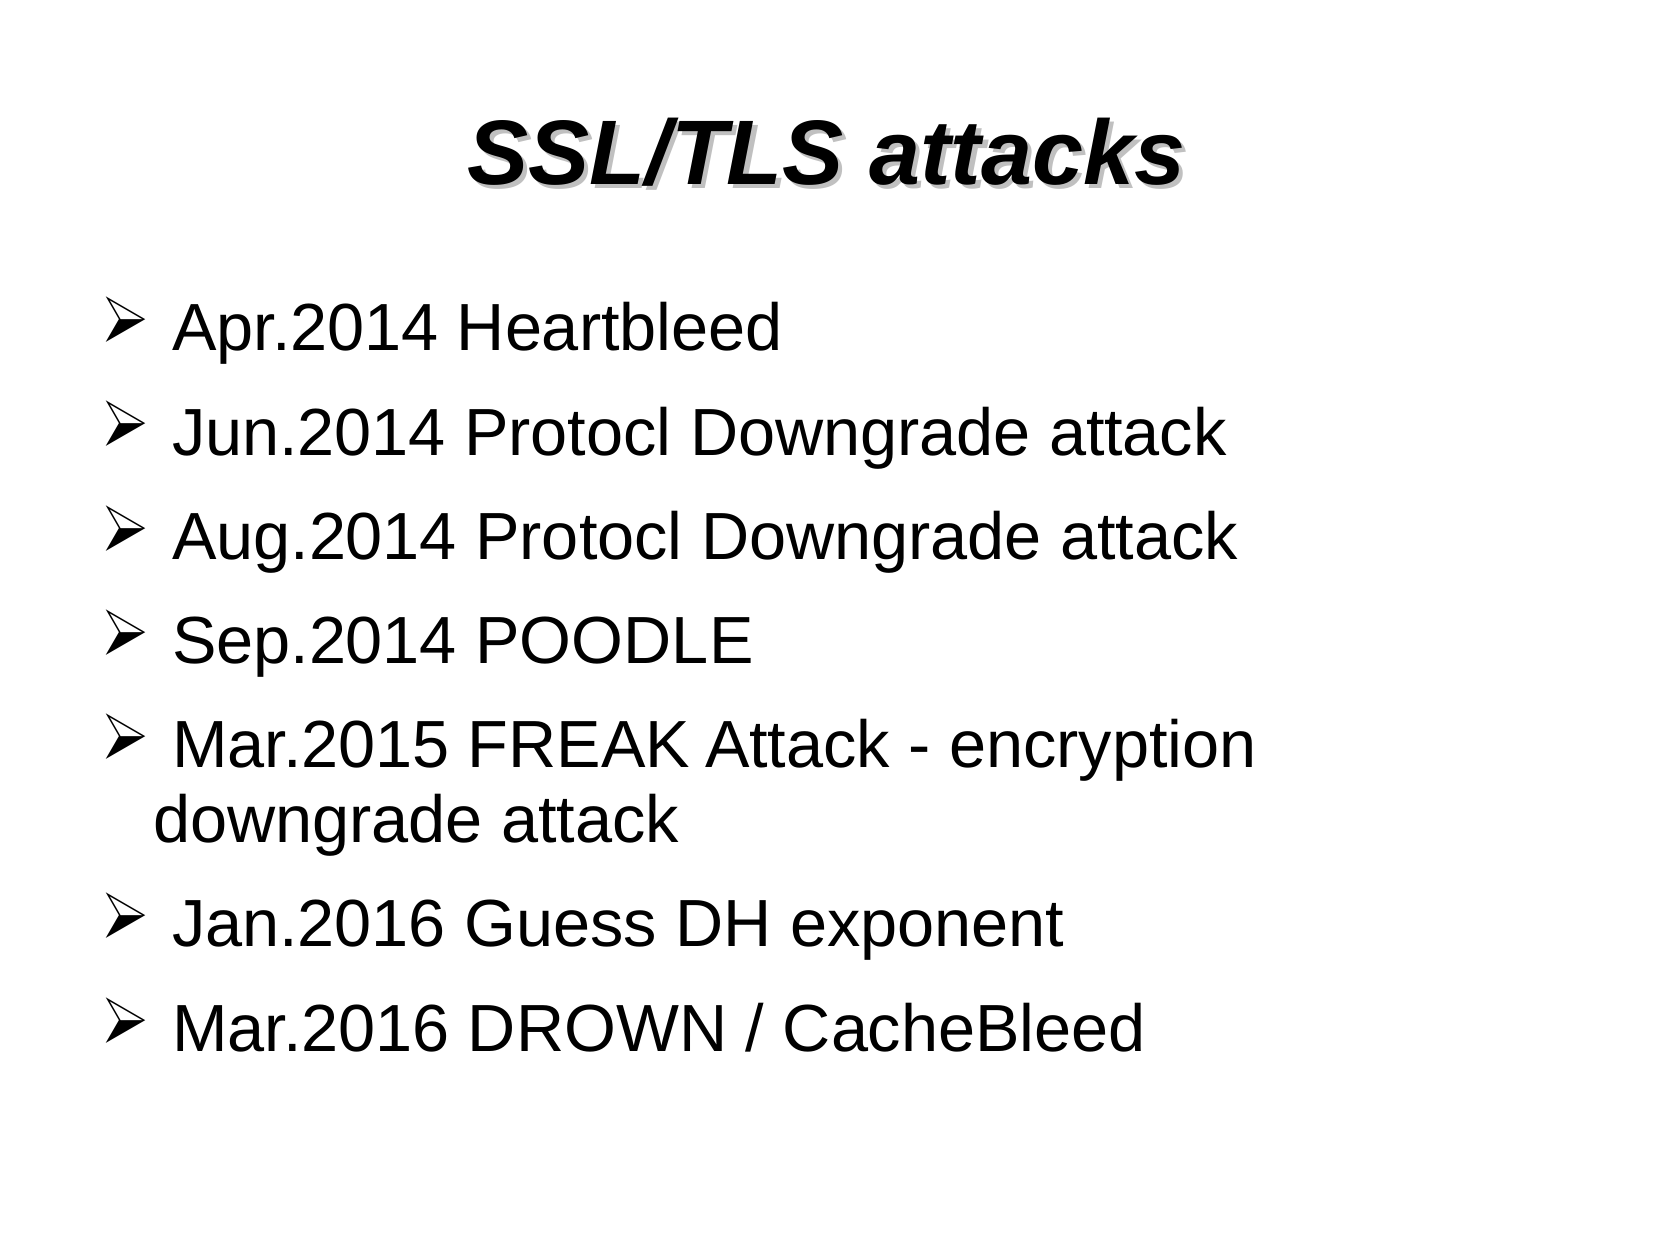

# SSL/TLS attacks
 Apr.2014 Heartbleed
 Jun.2014 Protocl Downgrade attack
 Aug.2014 Protocl Downgrade attack
 Sep.2014 POODLE
 Mar.2015 FREAK Attack - encryption downgrade attack
 Jan.2016 Guess DH exponent
 Mar.2016 DROWN / CacheBleed